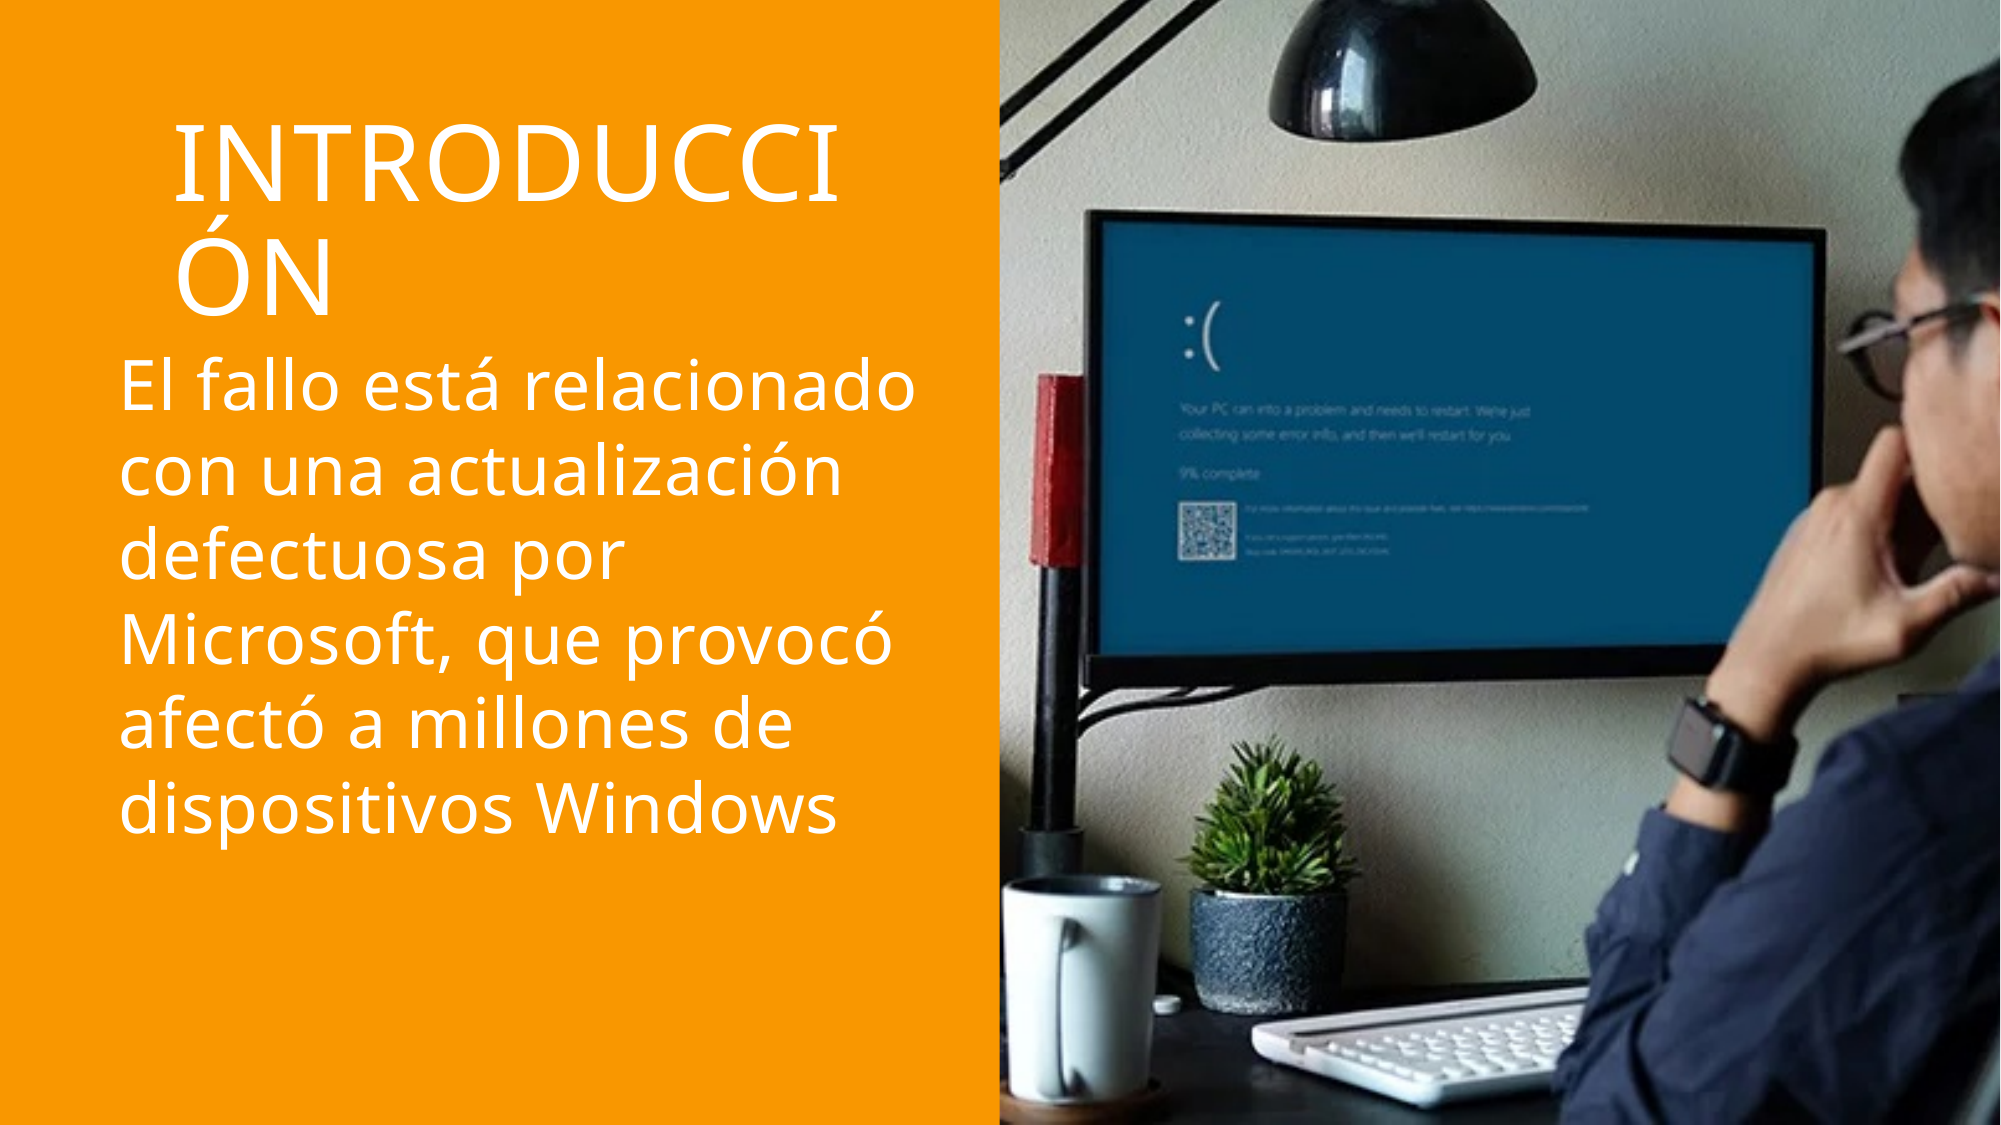

# introducción
El fallo está relacionado con una actualización defectuosa por Microsoft, que provocó afectó a millones de dispositivos Windows